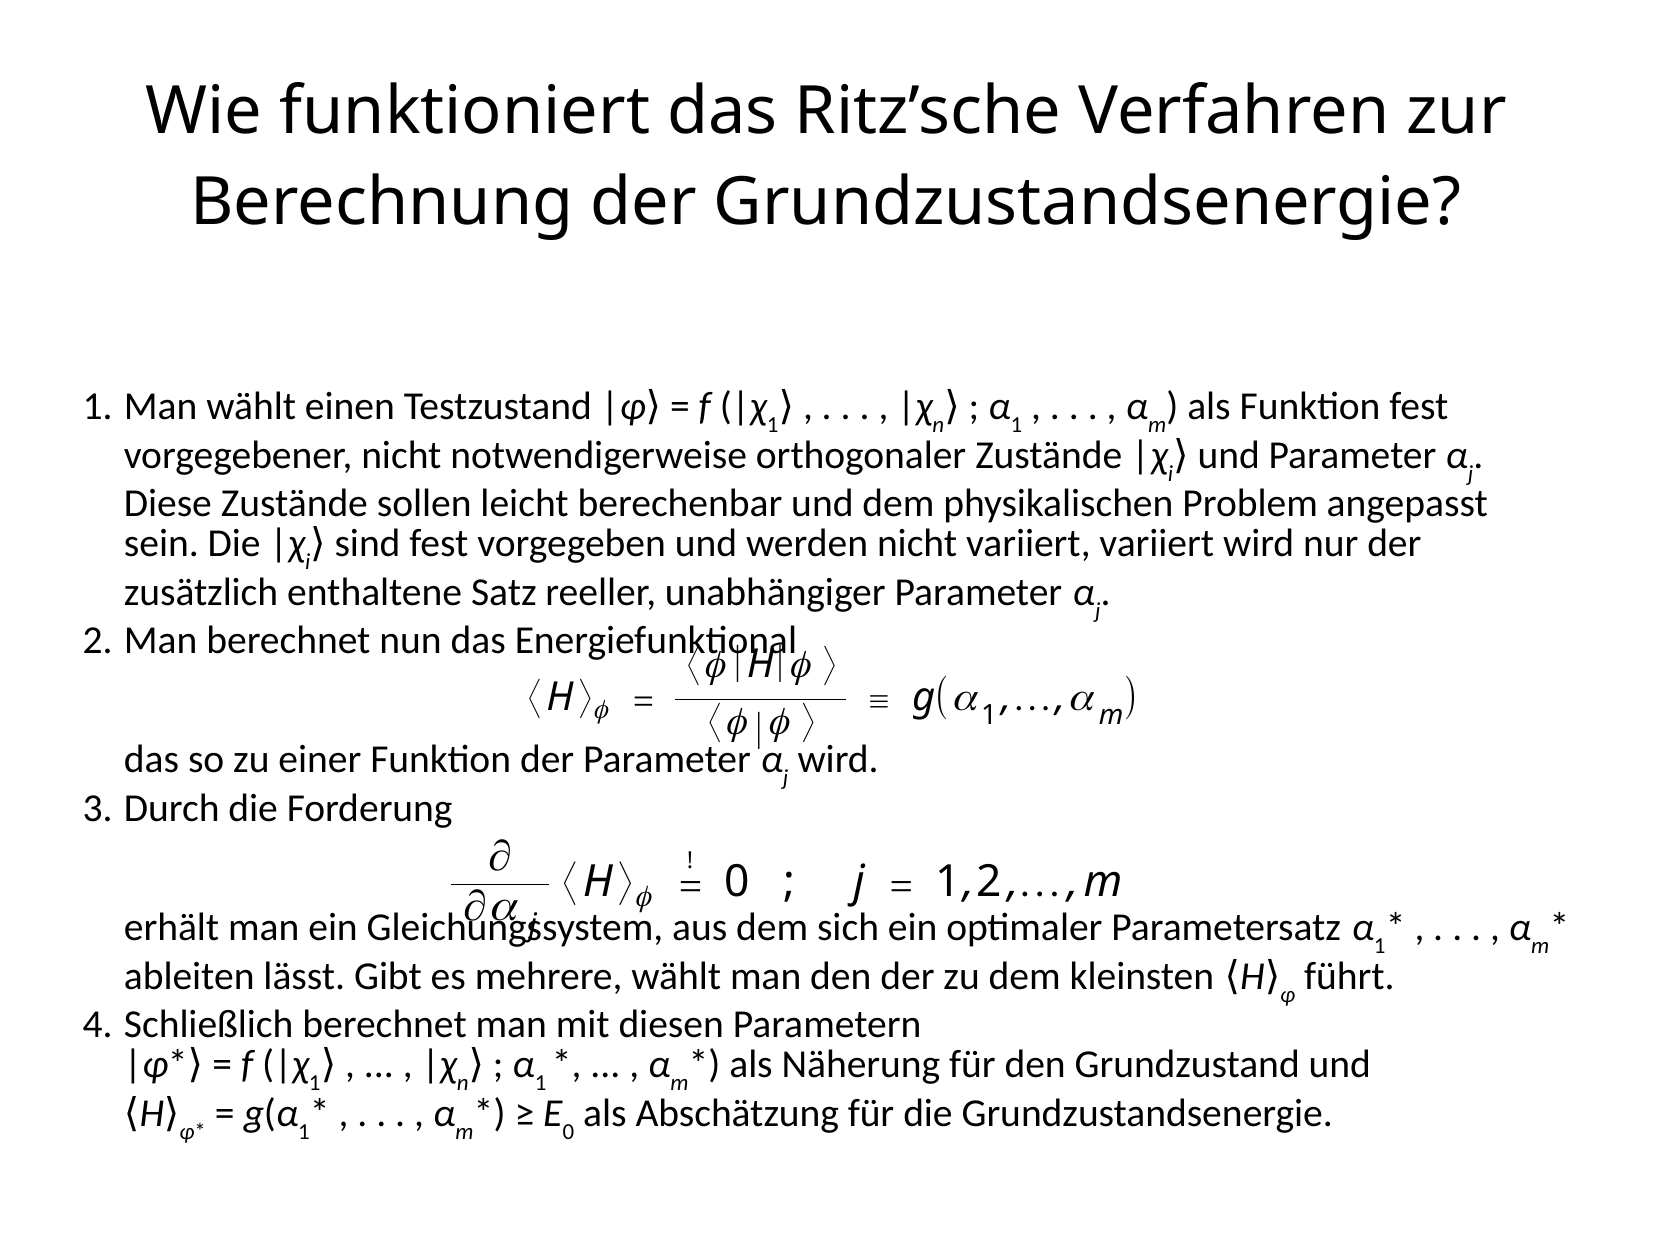

# Wie funktioniert das Ritz’sche Verfahren zur Berechnung der Grundzustandsenergie?
Man wählt einen Testzustand |φ⟩ = f (|χ1⟩ , . . . , |χn⟩ ; α1 , . . . , αm) als Funktion fest vorgegebener, nicht notwendigerweise orthogonaler Zustände |χi⟩ und Parameter αj. Diese Zustände sollen leicht berechenbar und dem physikalischen Problem angepasst sein. Die |χi⟩ sind fest vorgegeben und werden nicht variiert, variiert wird nur der zusätzlich enthaltene Satz reeller, unabhängiger Parameter αj.
Man berechnet nun das Energiefunktional
das so zu einer Funktion der Parameter αj wird.
Durch die Forderung
erhält man ein Gleichungssystem, aus dem sich ein optimaler Parametersatz α1* , . . . , αm* ableiten lässt. Gibt es mehrere, wählt man den der zu dem kleinsten ⟨H⟩φ führt.
Schließlich berechnet man mit diesen Parametern
|φ*⟩ = f (|χ1⟩ , ... , |χn⟩ ; α1 *, ... , αm*) als Näherung für den Grundzustand und
⟨H⟩φ* = g(α1* , . . . , αm*) ≥ E0 als Abschätzung für die Grundzustandsenergie.